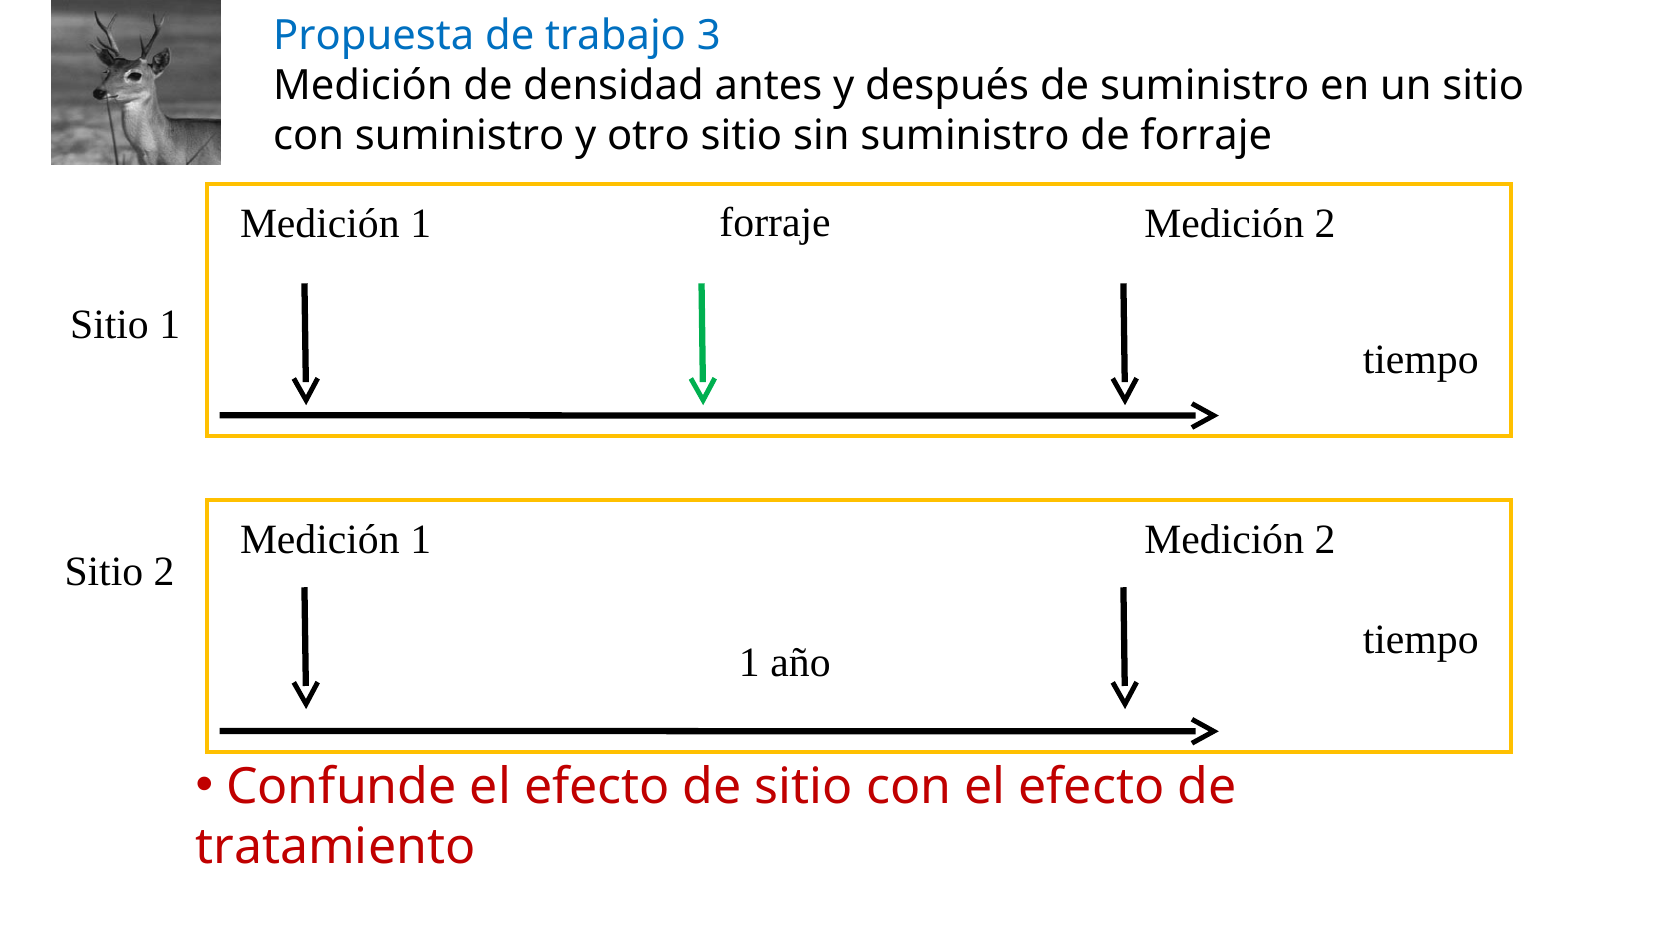

Propuesta de trabajo 3
Medición de densidad antes y después de suministro en un sitio con suministro y otro sitio sin suministro de forraje
forraje
Medición 1
Medición 2
Sitio 1
tiempo
Medición 1
Medición 2
Sitio 2
tiempo
1 año
 Confunde el efecto de sitio con el efecto de tratamiento